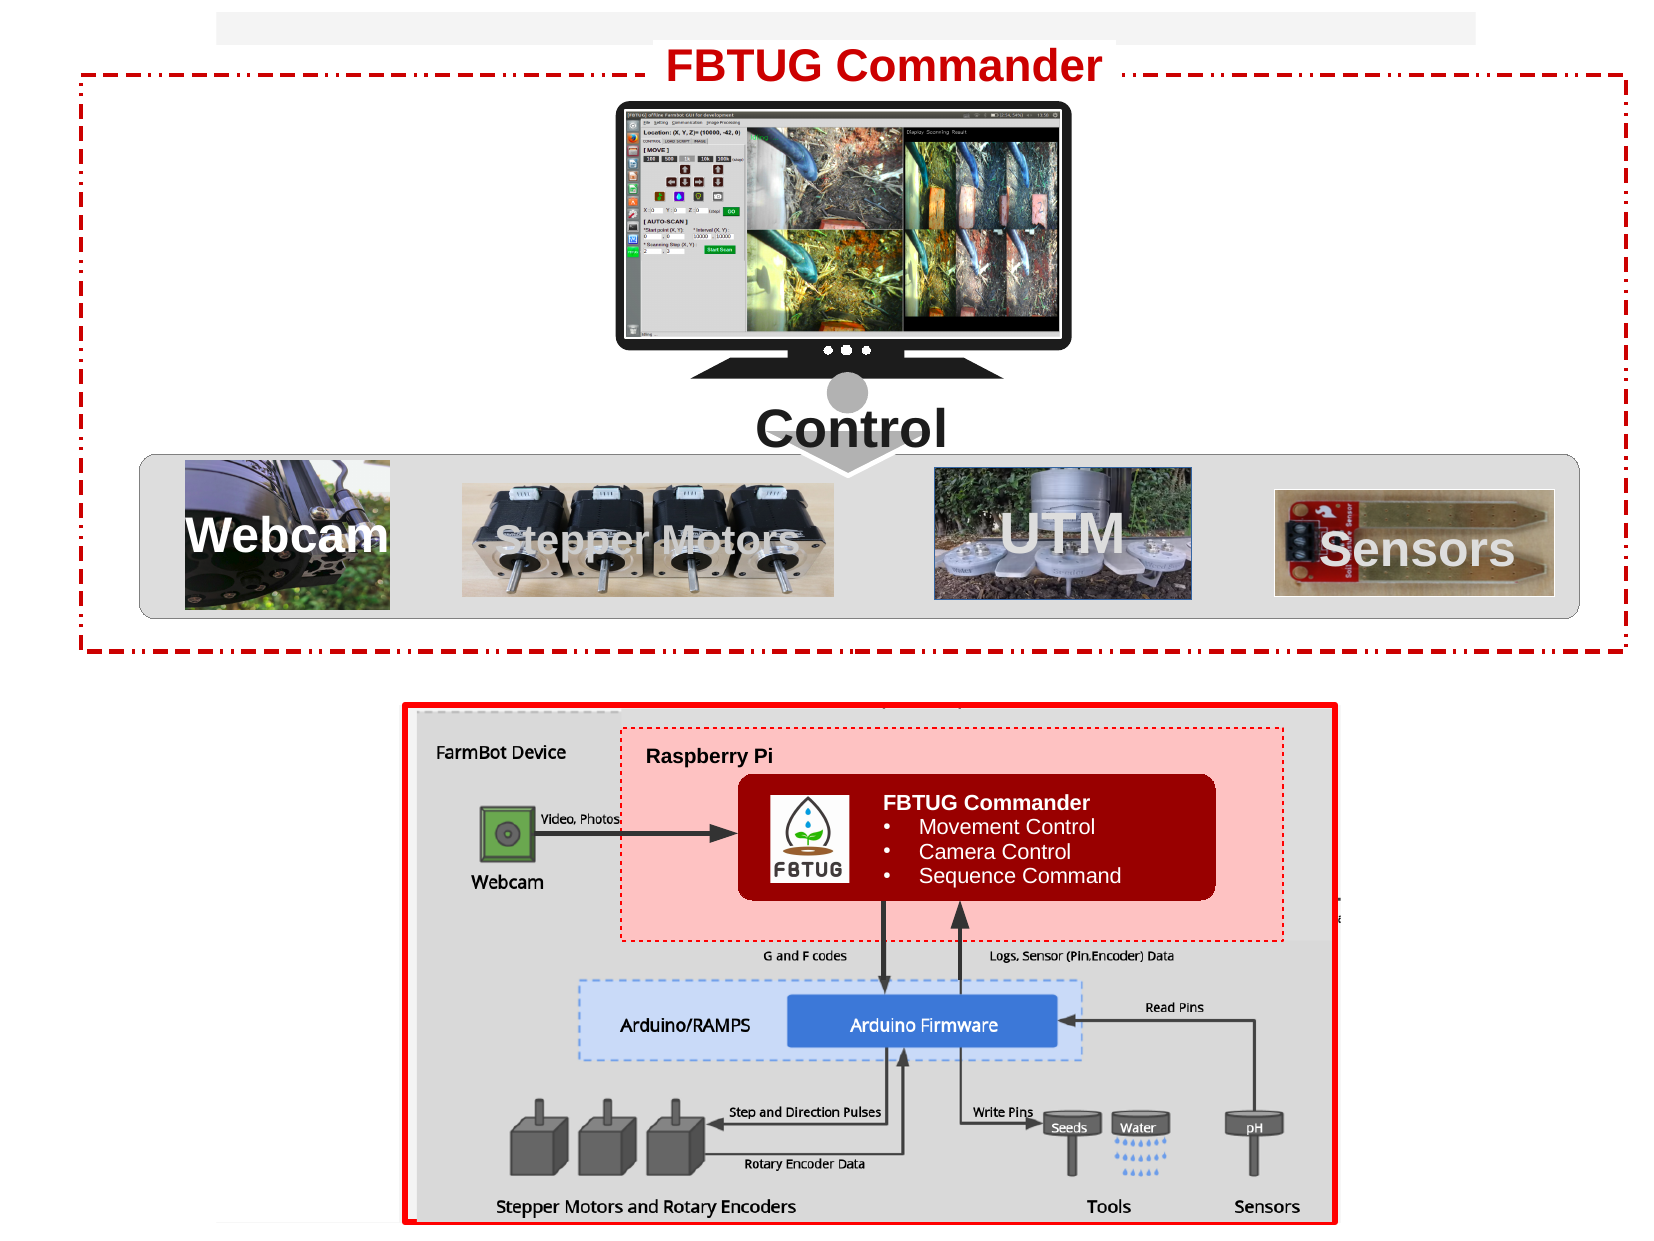

FBTUG Commander
Control
Webcam
UTM
Stepper Motors
Sensors
Raspberry Pi
FBTUG Commander
Movement Control
Camera Control
Sequence Command